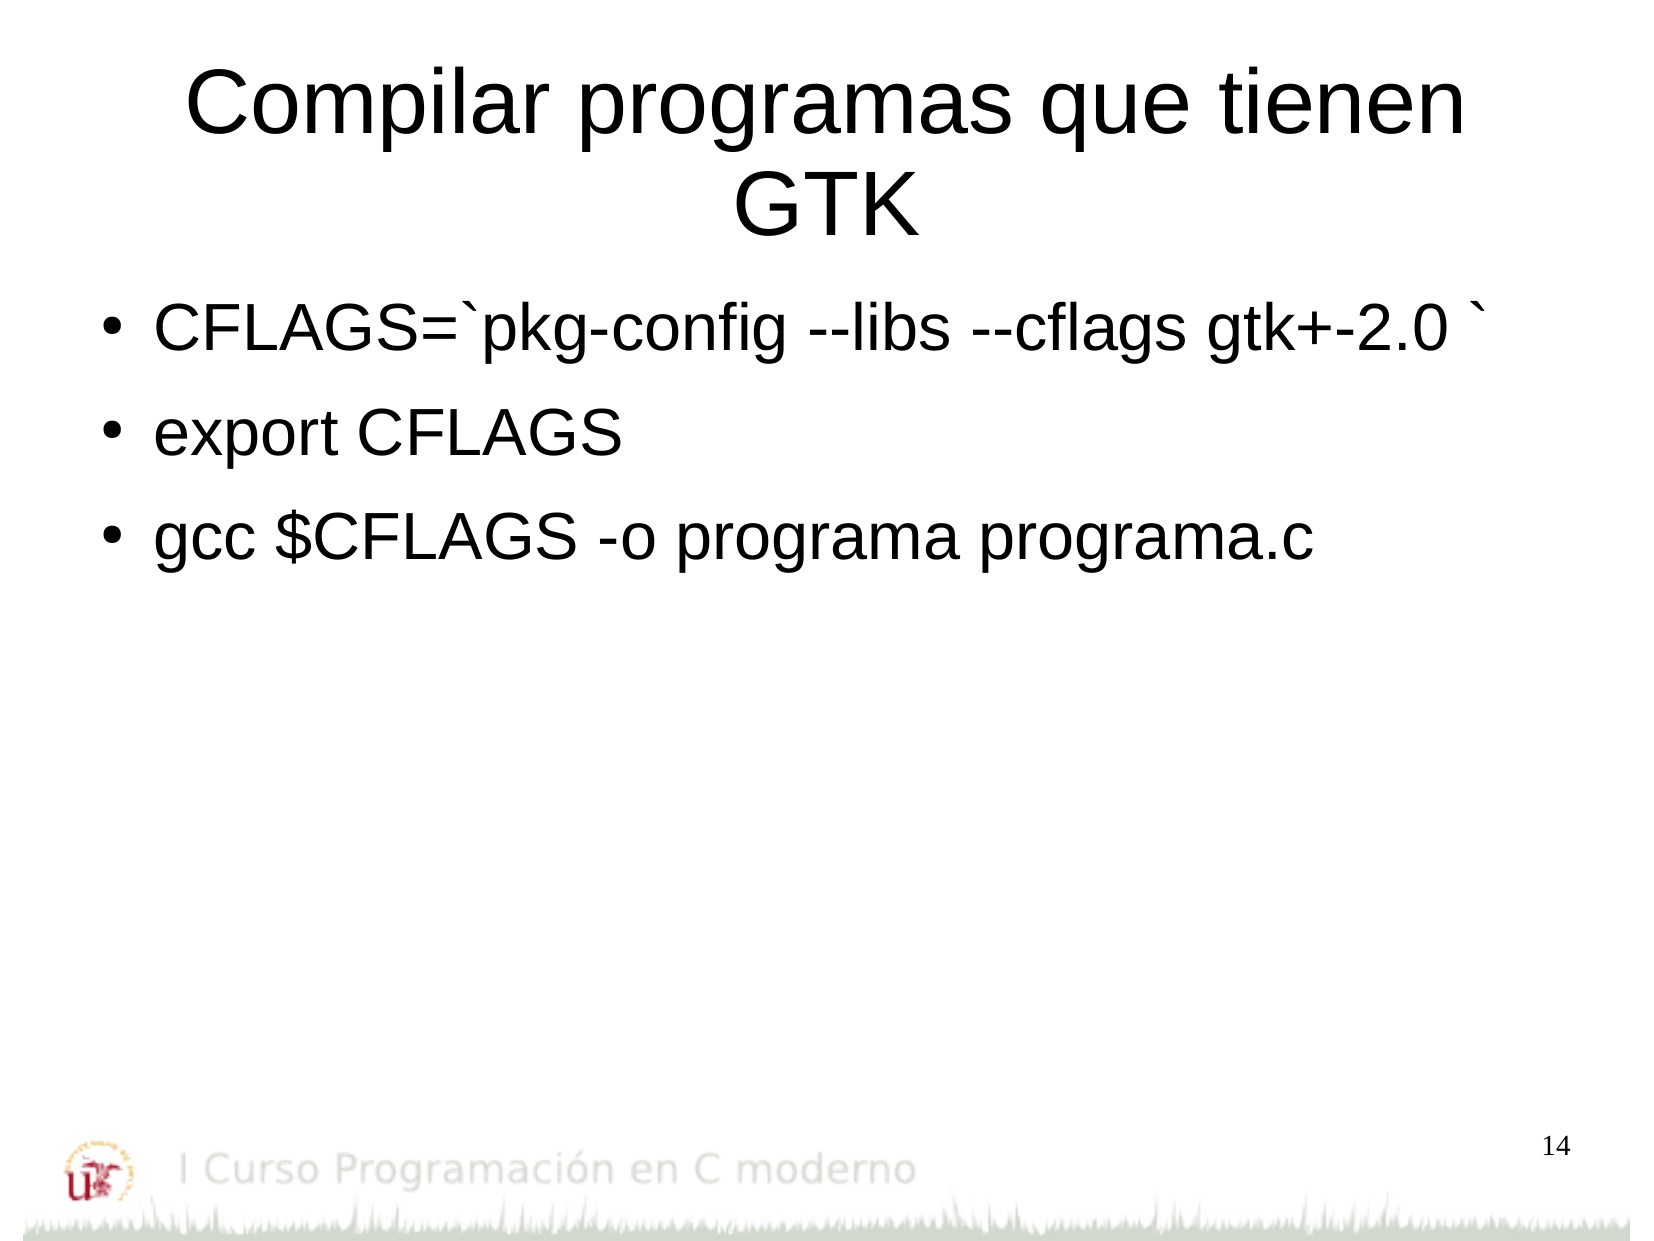

# Compilar programas que tienen GTK
CFLAGS=`pkg-config --libs --cflags gtk+-2.0 `
export CFLAGS
gcc $CFLAGS -o programa programa.c
14